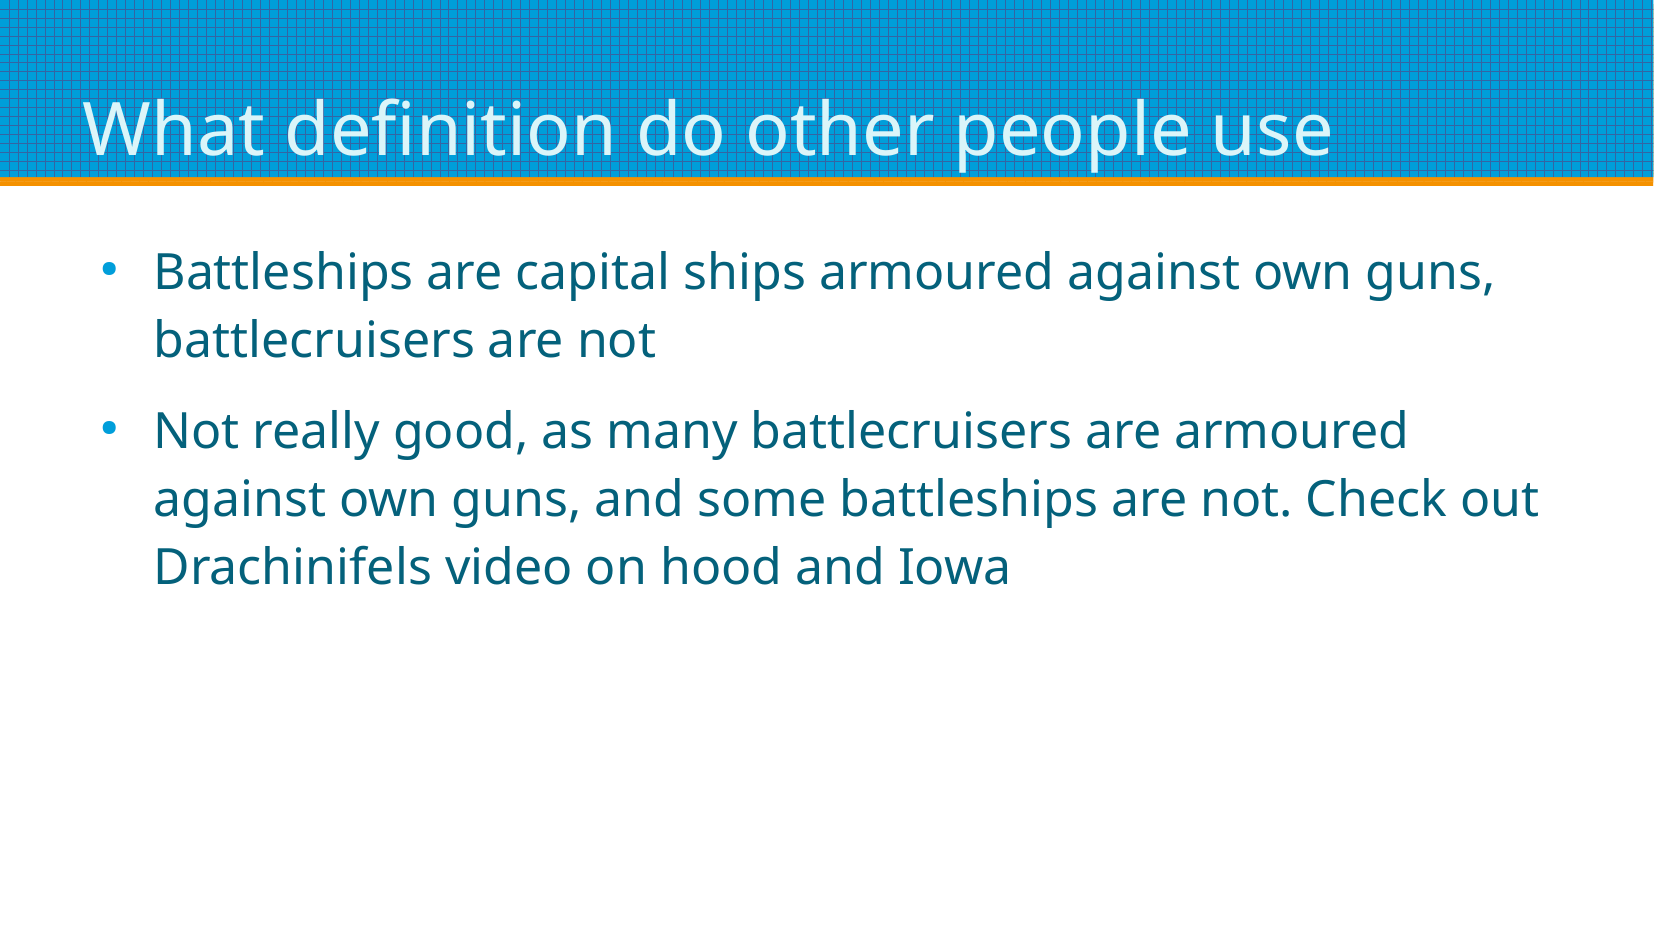

# What definition do other people use
Battleships are capital ships armoured against own guns, battlecruisers are not
Not really good, as many battlecruisers are armoured against own guns, and some battleships are not. Check out Drachinifels video on hood and Iowa